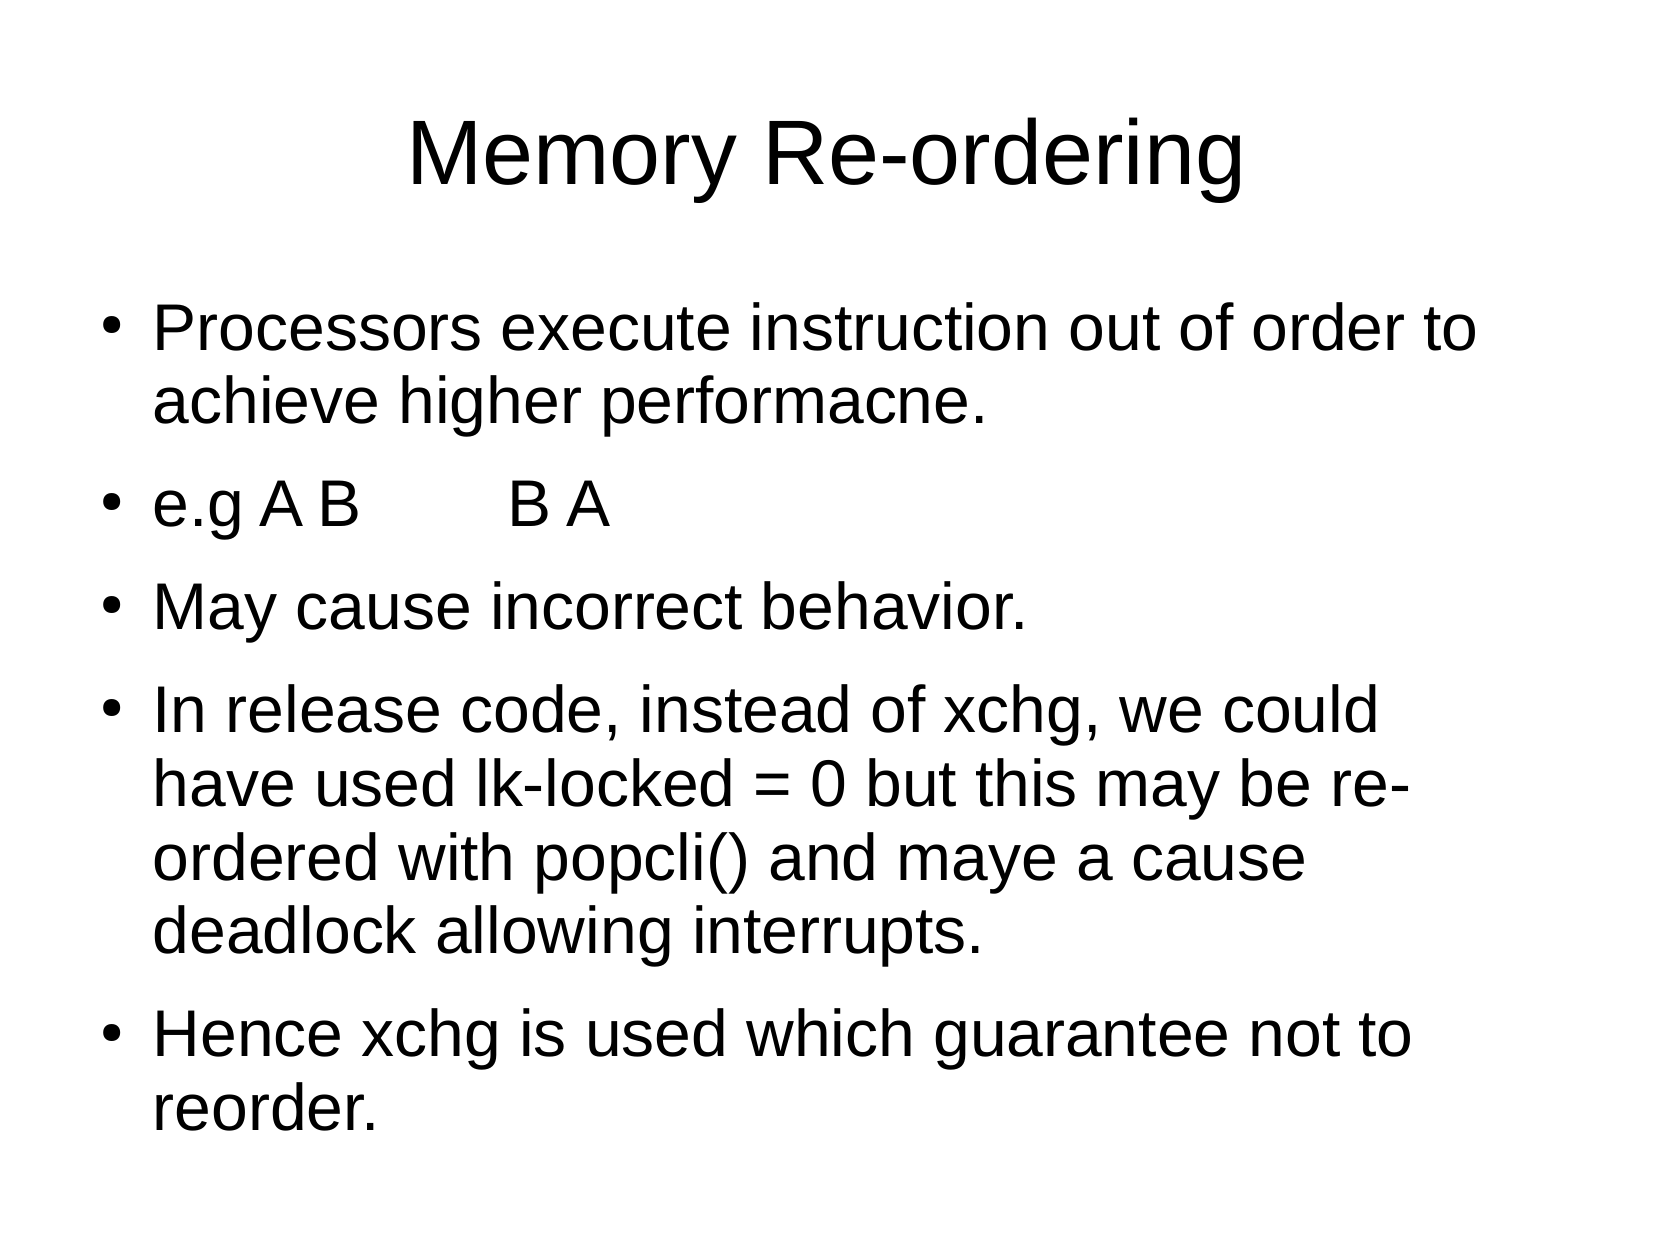

# Memory Re-ordering
Processors execute instruction out of order to achieve higher performacne.
e.g A B B A
May cause incorrect behavior.
In release code, instead of xchg, we could have used lk-locked = 0 but this may be re-ordered with popcli() and maye a cause deadlock allowing interrupts.
Hence xchg is used which guarantee not to reorder.